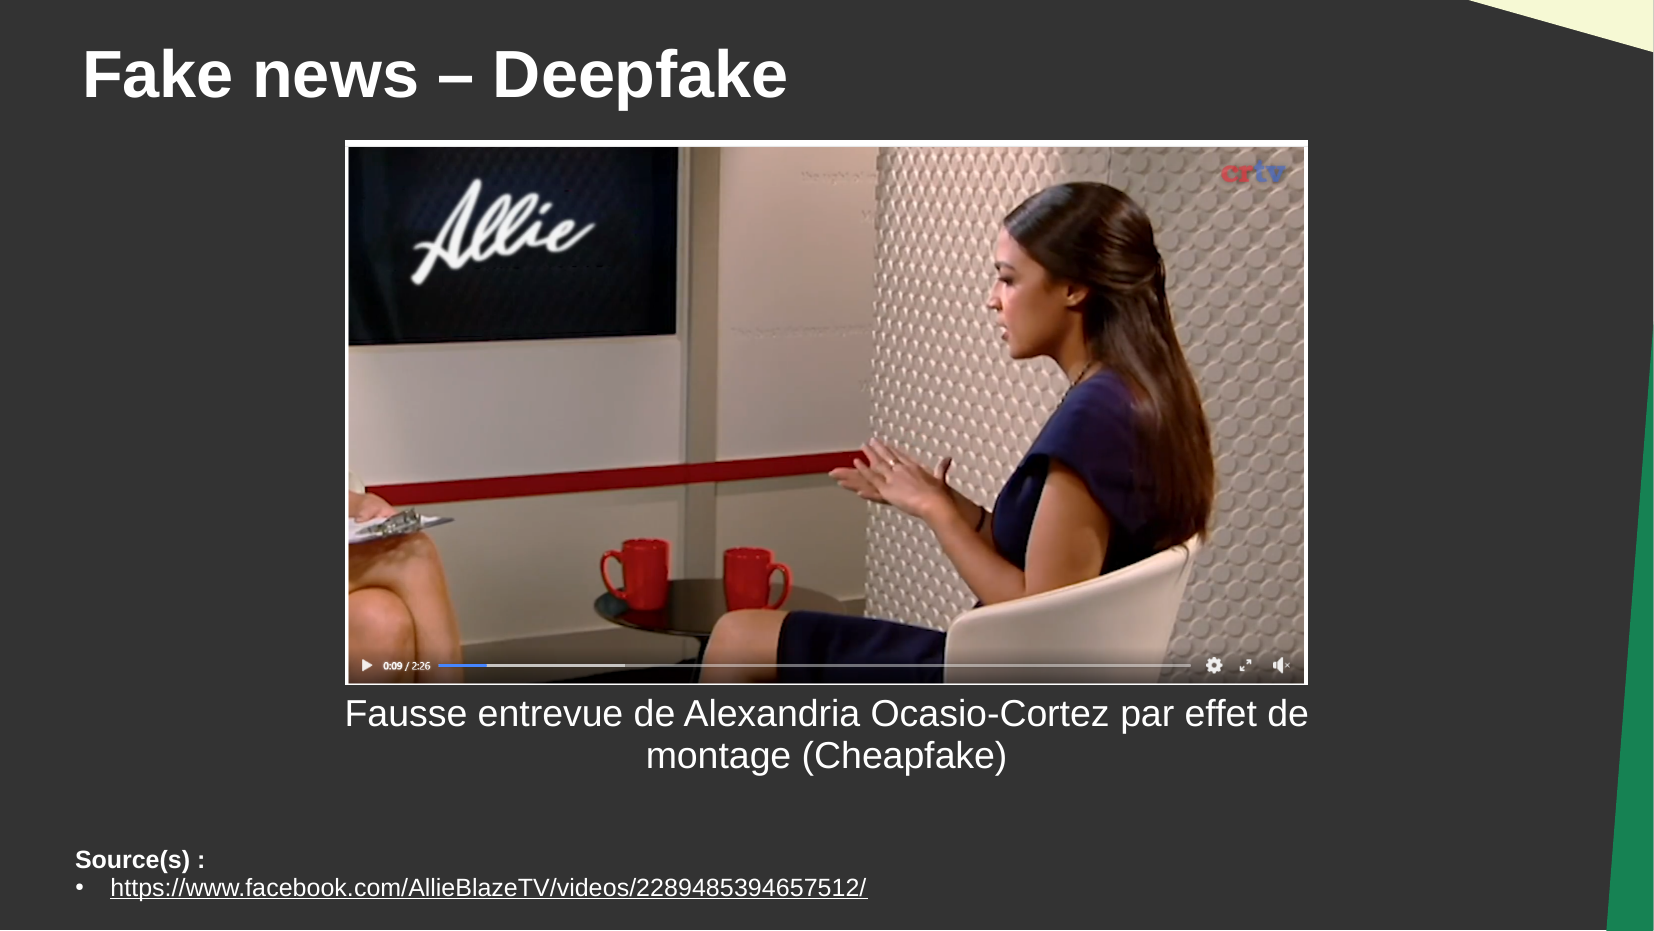

# Fake news – Deepfake
Fausse entrevue de Alexandria Ocasio-Cortez par effet de montage (Cheapfake)
Source(s) :
https://www.facebook.com/AllieBlazeTV/videos/2289485394657512/